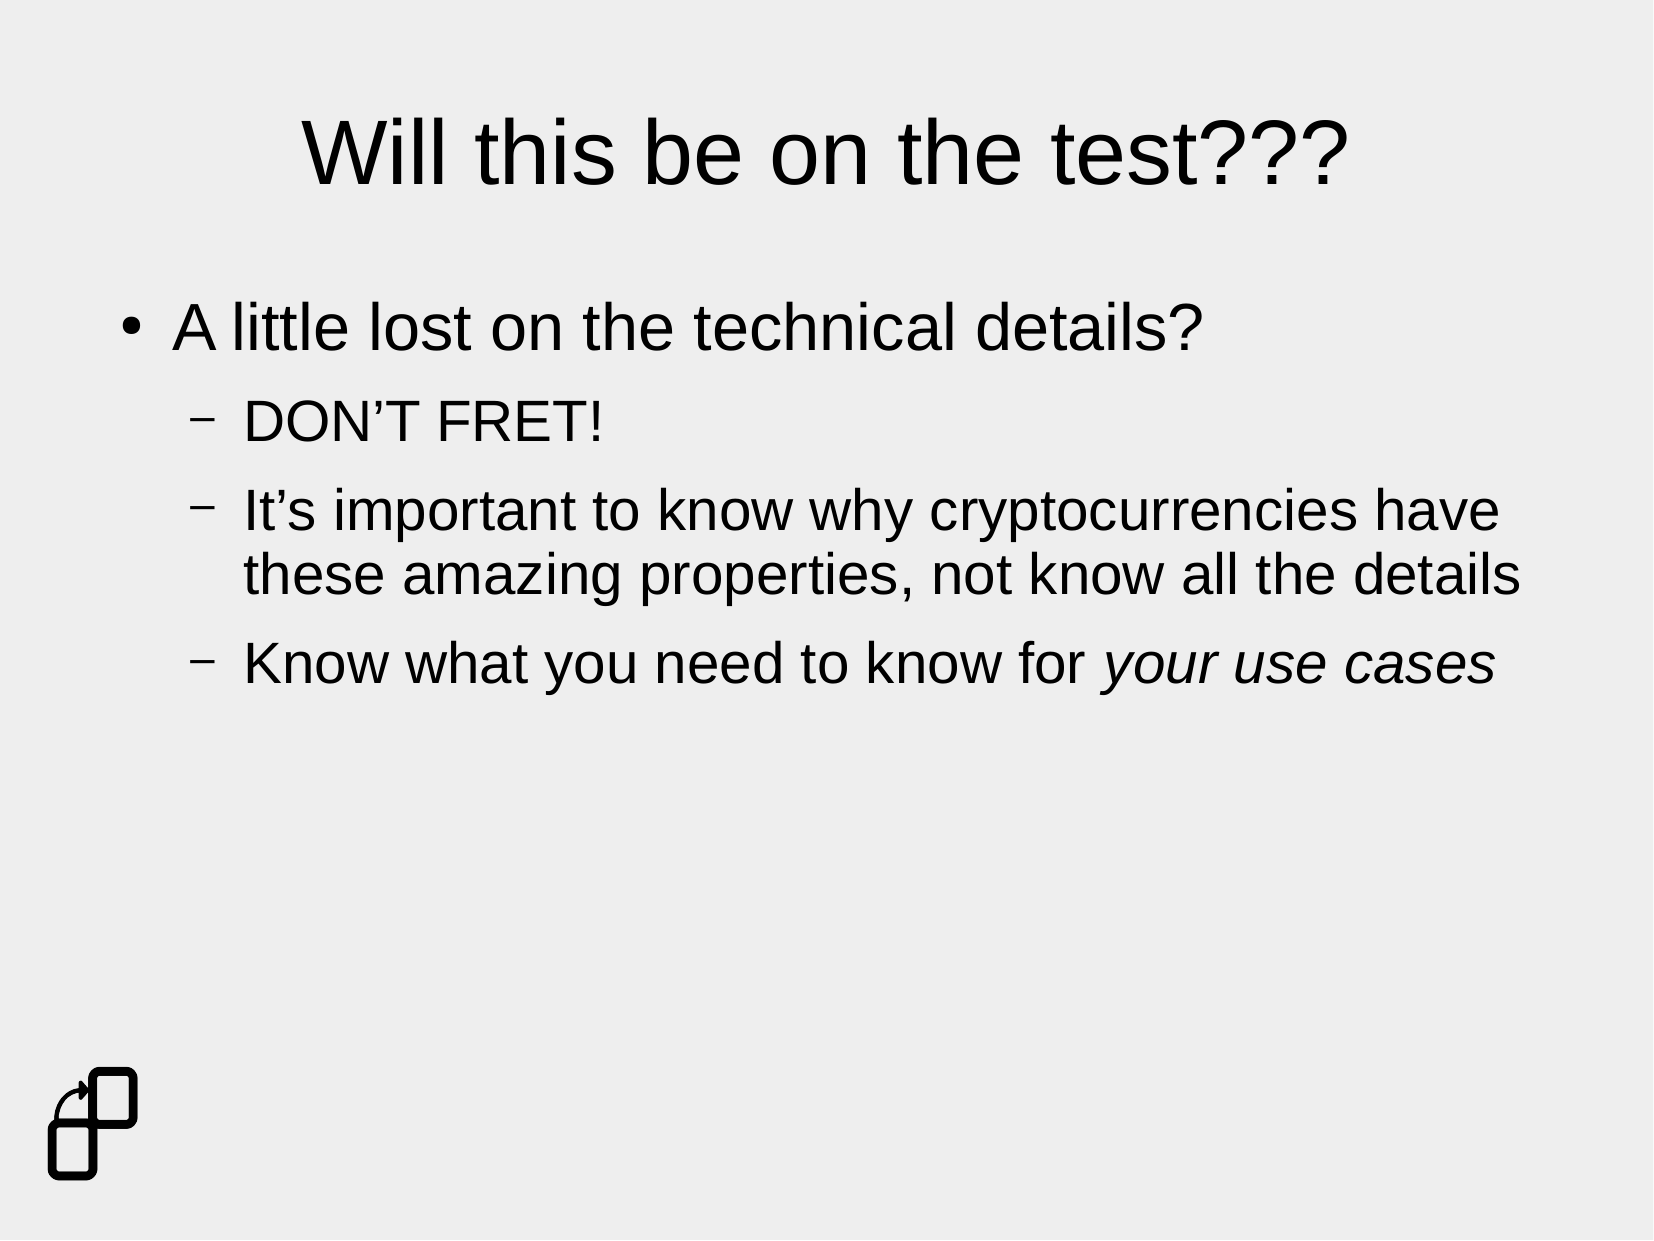

# Will this be on the test???
A little lost on the technical details?
DON’T FRET!
It’s important to know why cryptocurrencies have these amazing properties, not know all the details
Know what you need to know for your use cases